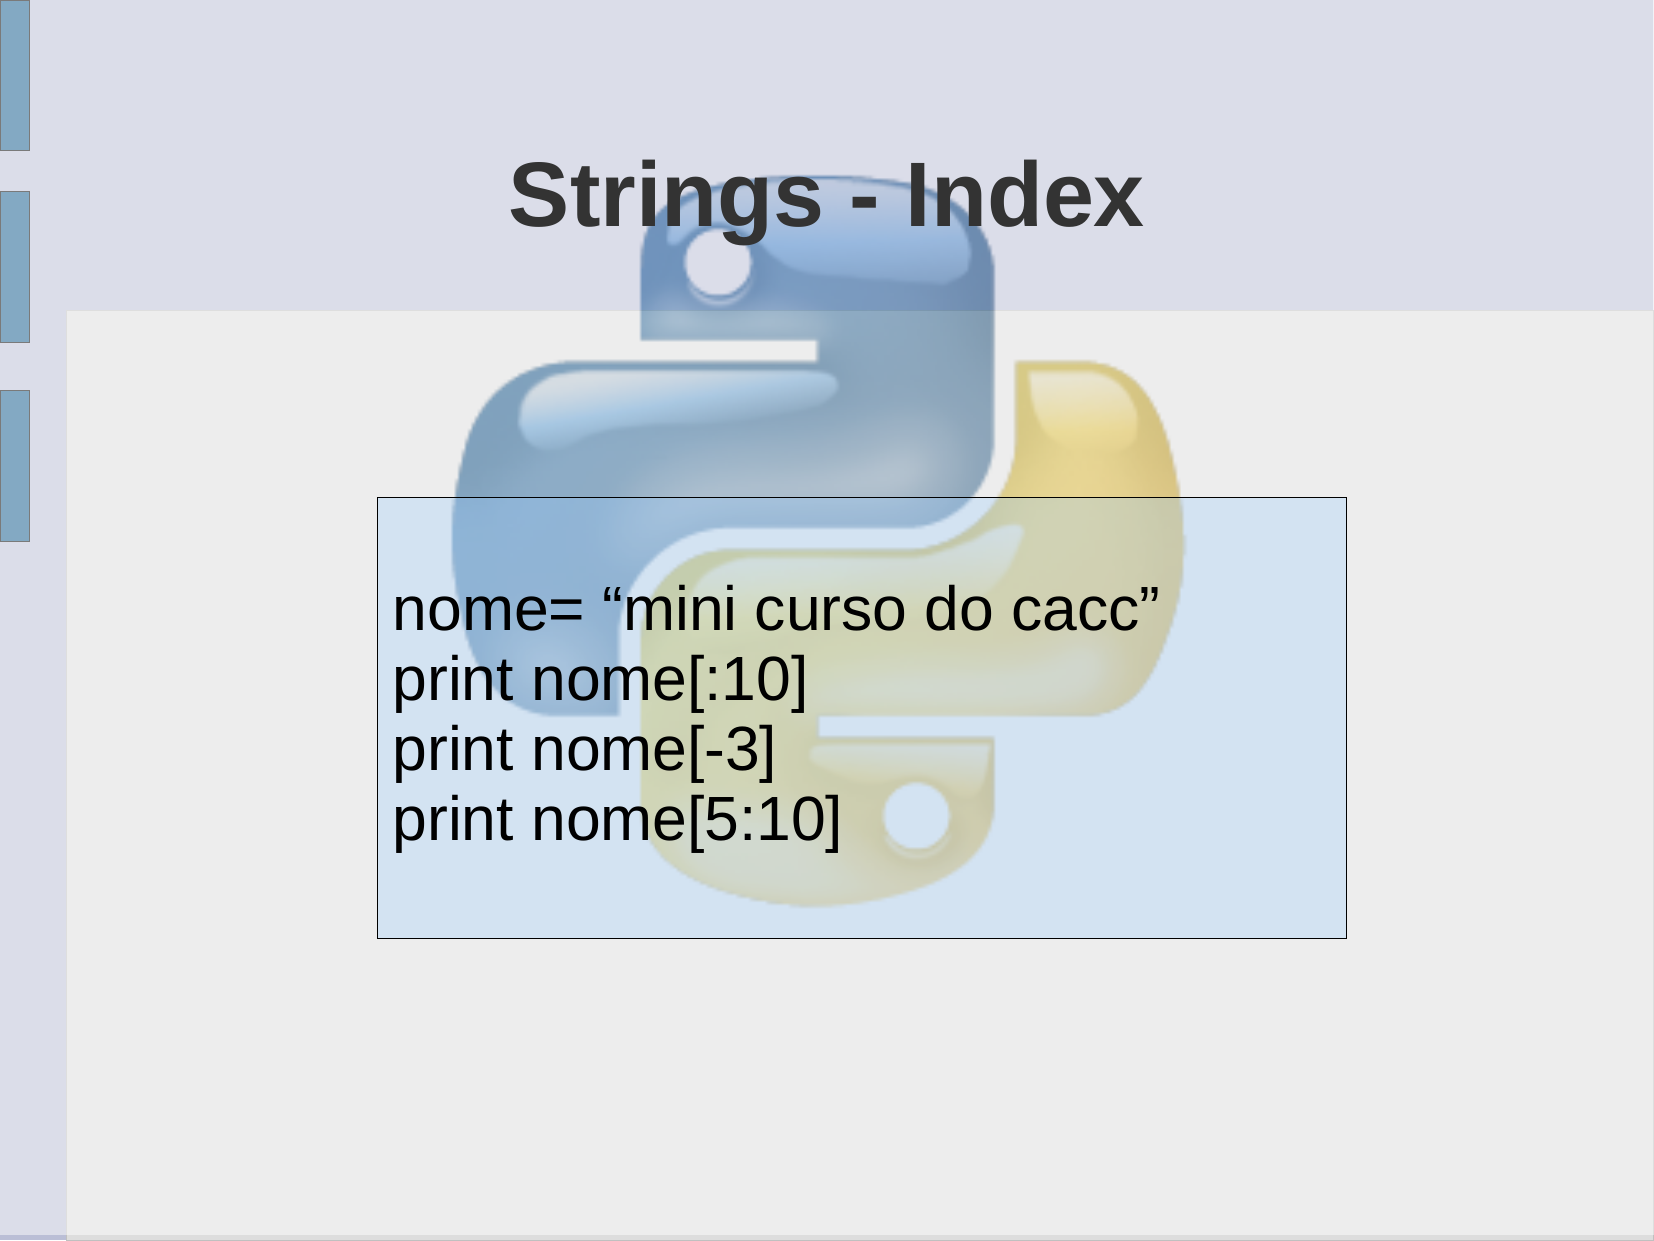

# Strings - Index
nome= “mini curso do cacc”
print nome[:10]
print nome[-3]
print nome[5:10]